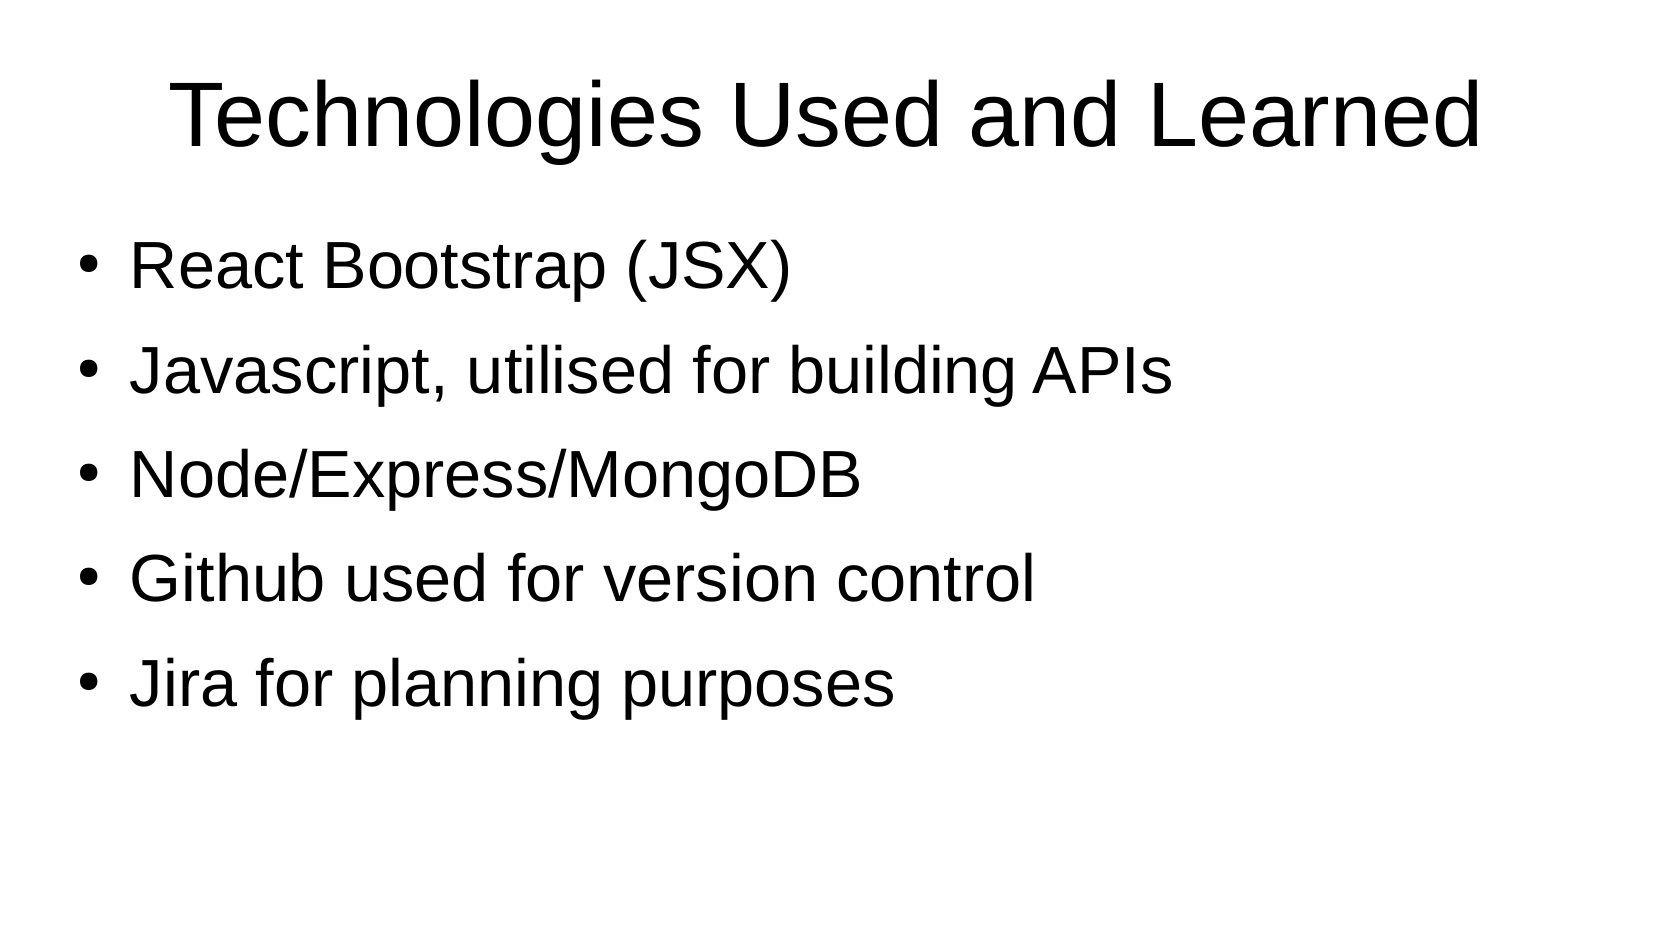

# Technologies Used and Learned
React Bootstrap (JSX)
Javascript, utilised for building APIs
Node/Express/MongoDB
Github used for version control
Jira for planning purposes